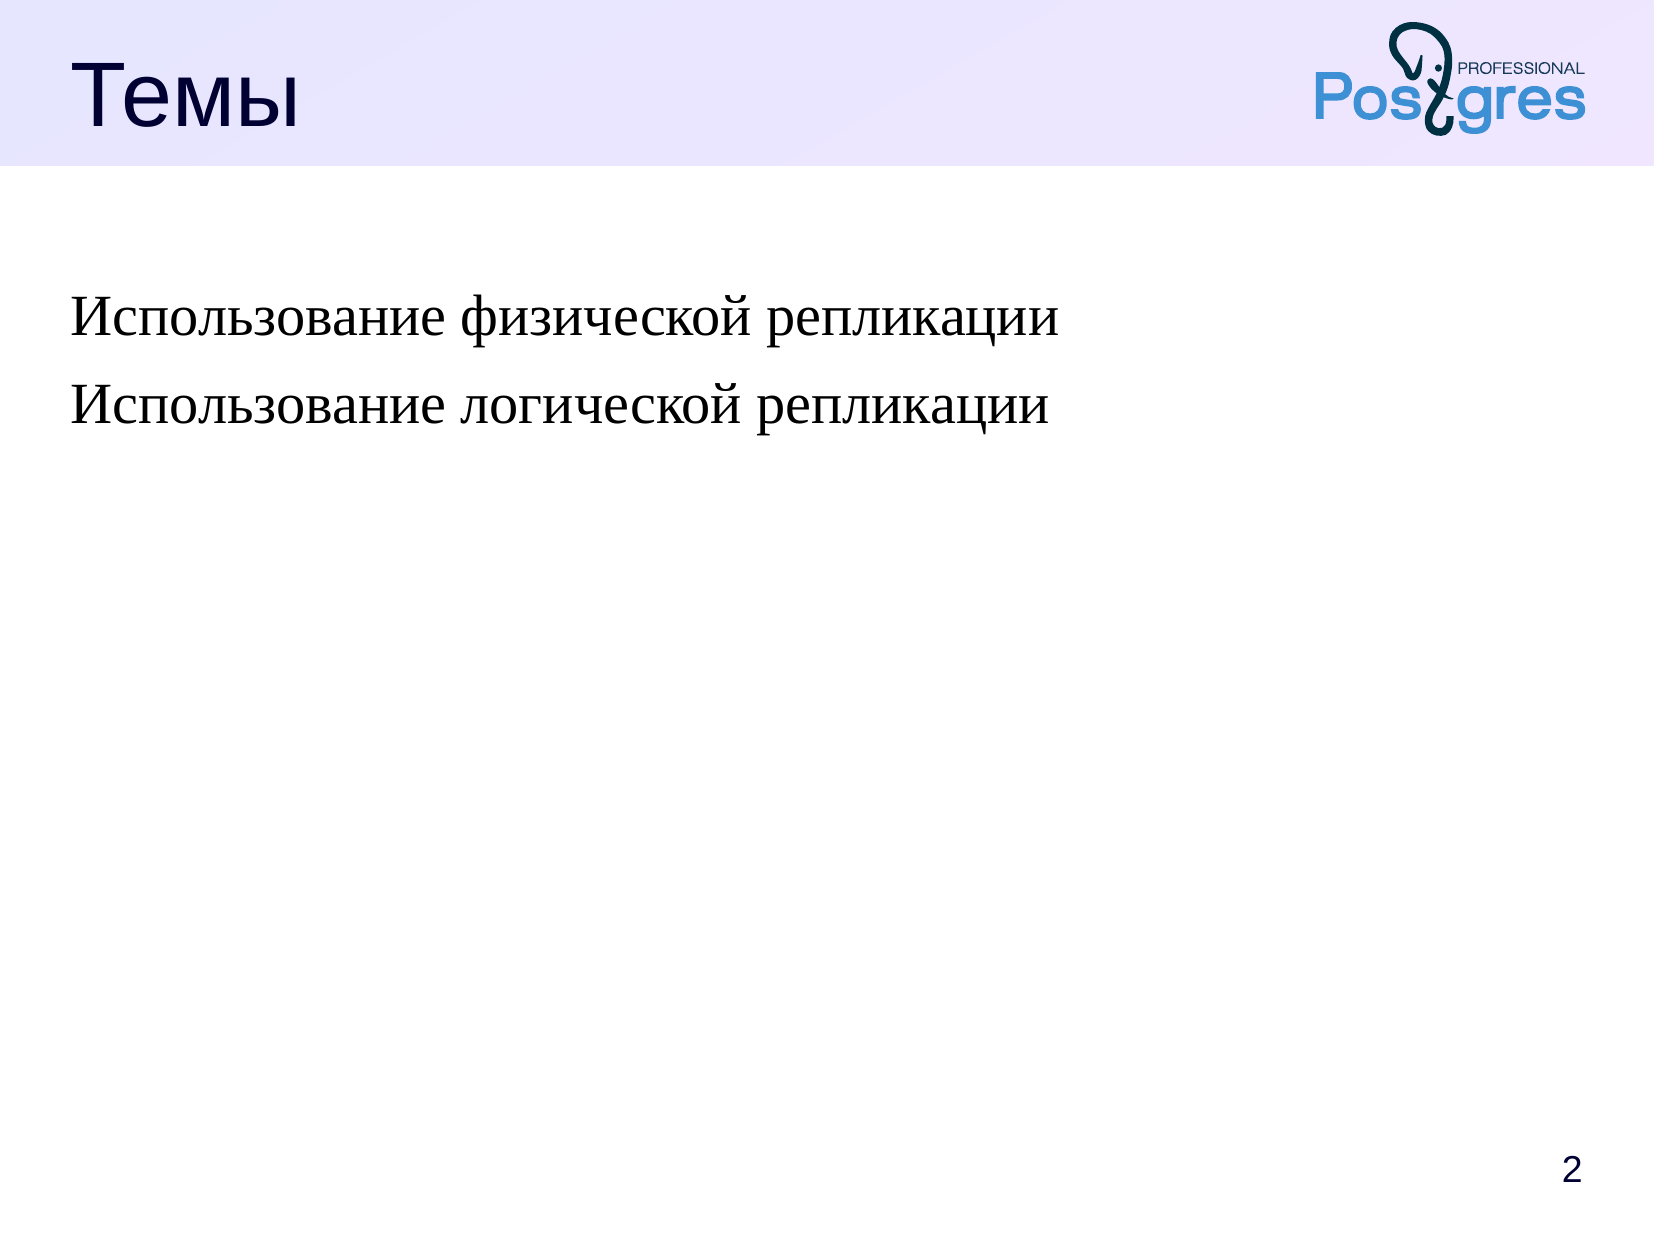

# Темы
Использование физической репликации
Использование логической репликации